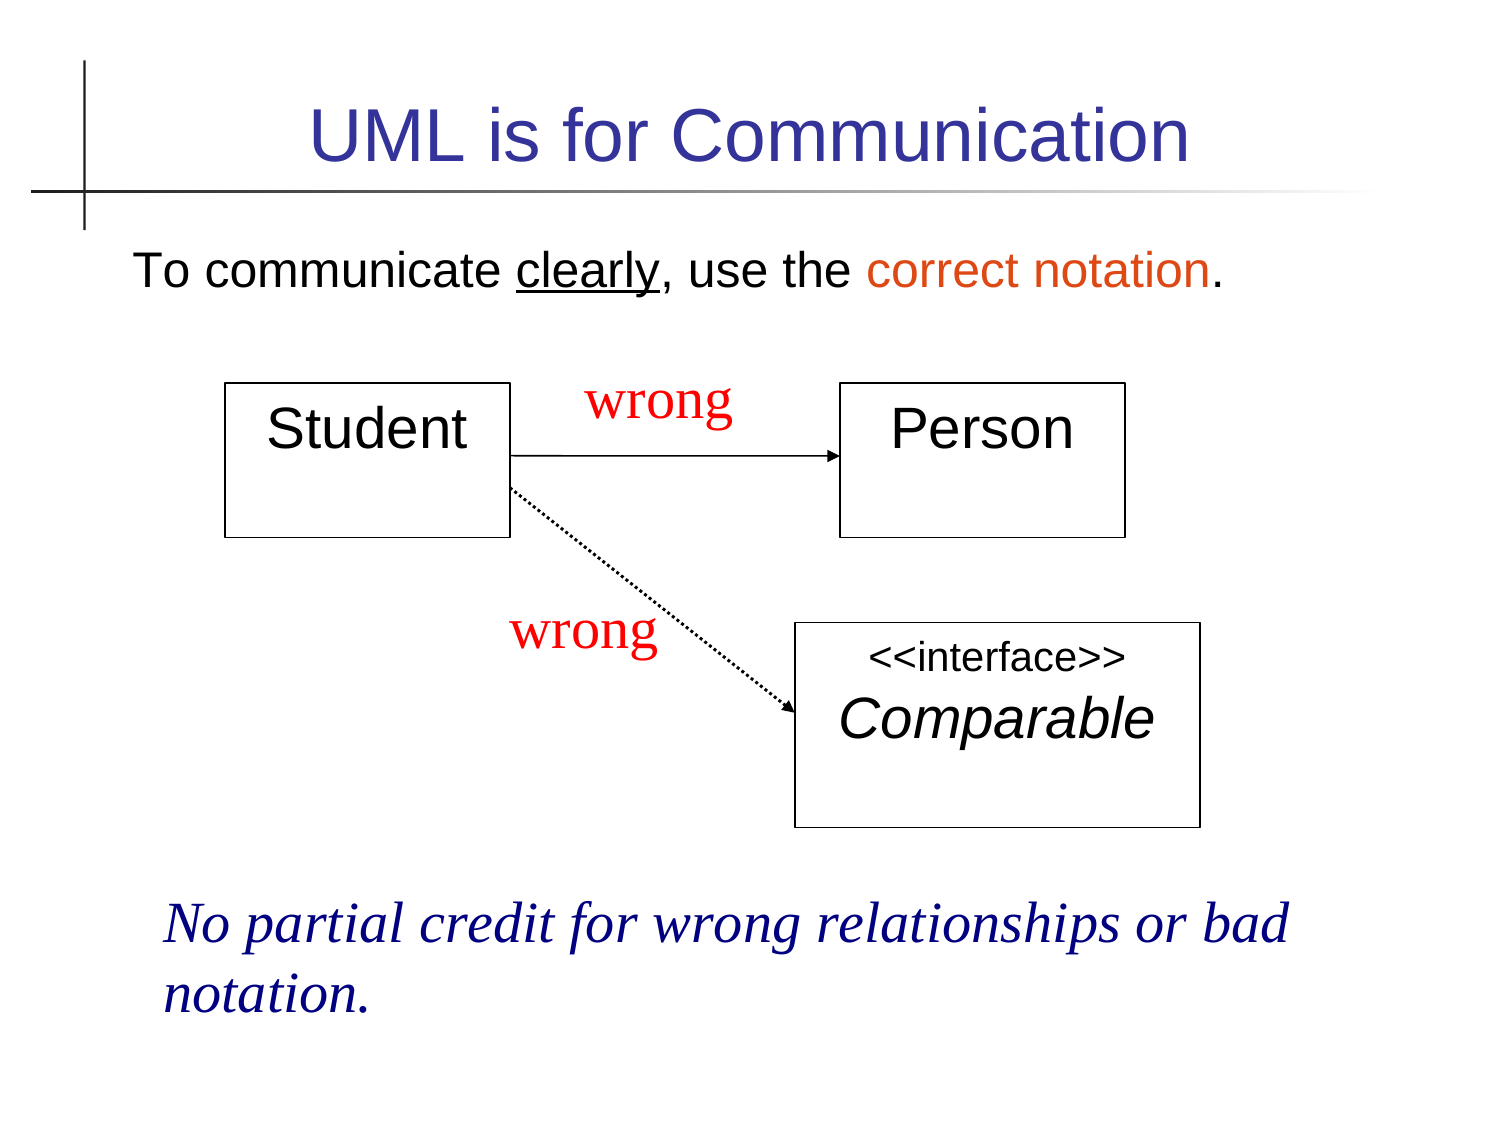

# UML is for Communication
To communicate clearly, use the correct notation.
wrong
Student
Person
wrong
<<interface>>
Comparable
No partial credit for wrong relationships or bad notation.